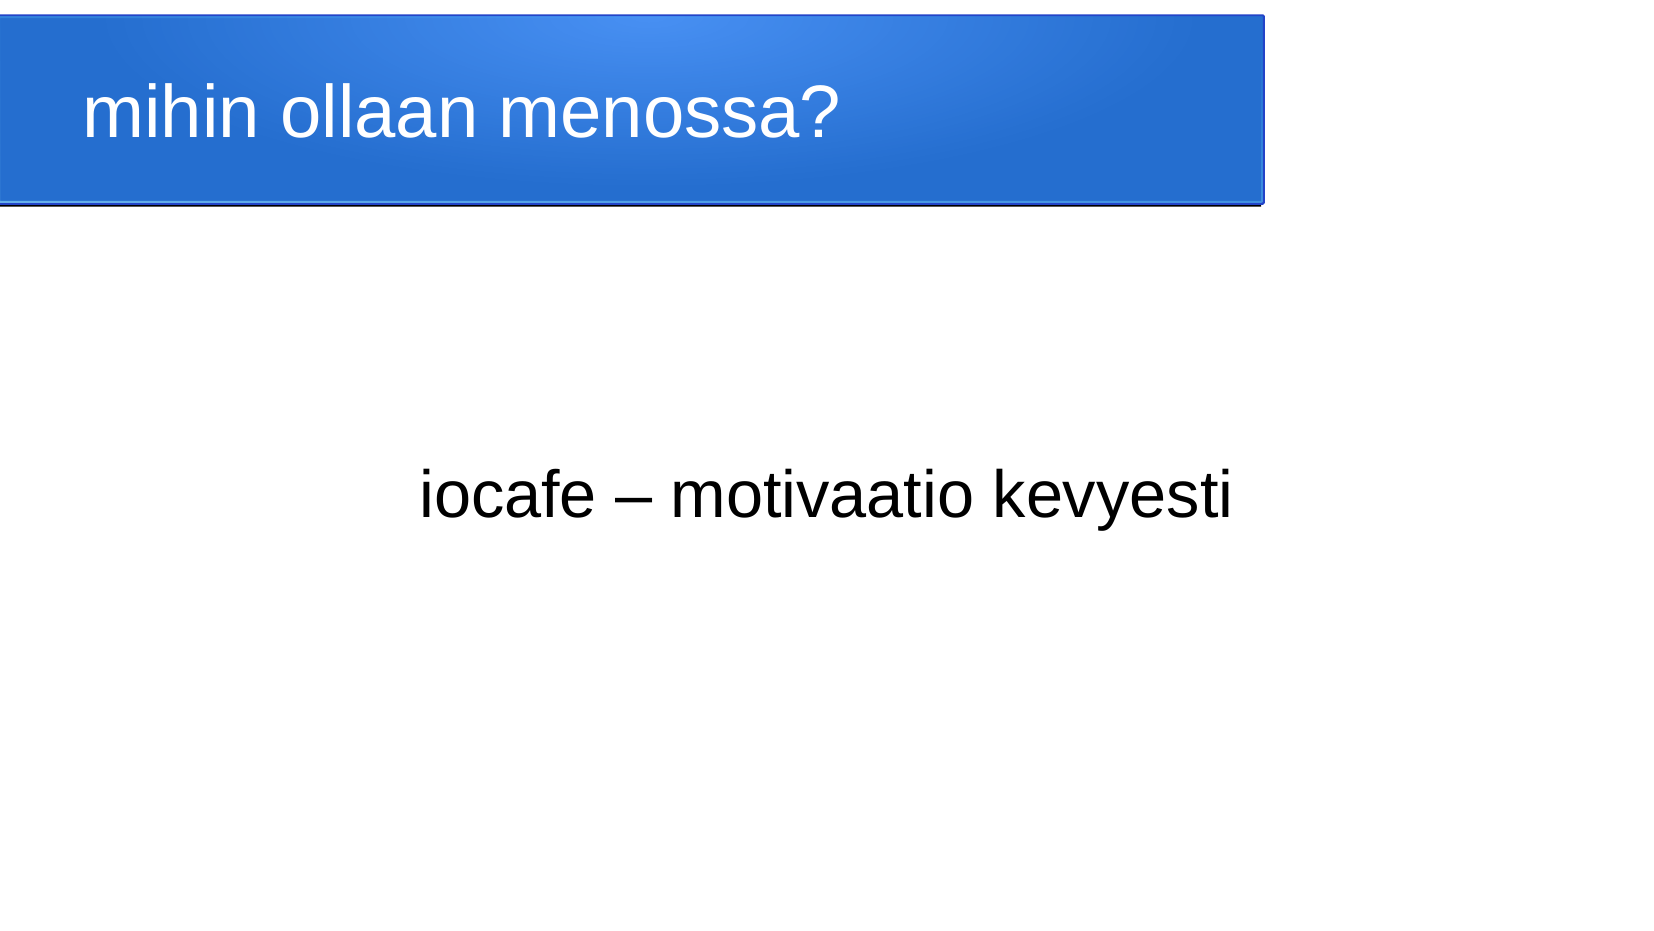

# mihin ollaan menossa?
iocafe – motivaatio kevyesti